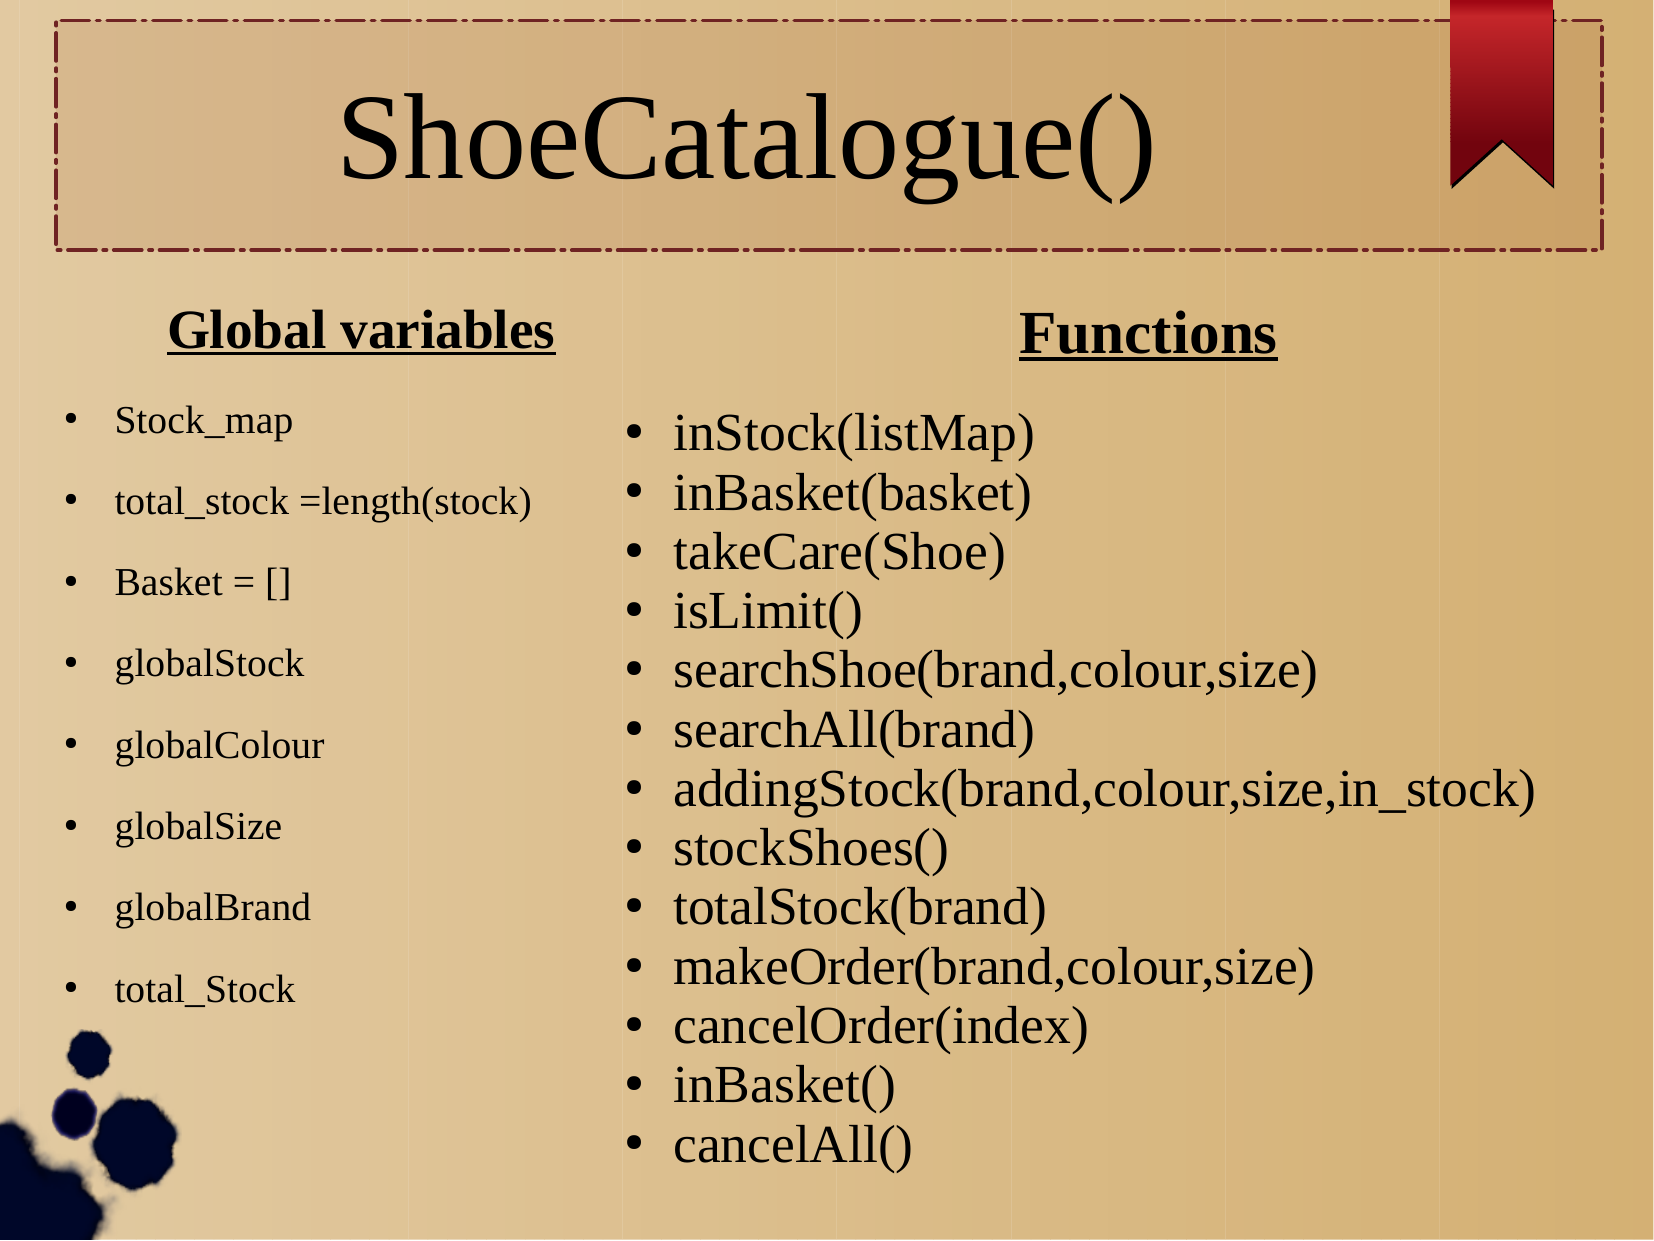

# ShoeCatalogue()
Global variables
Stock_map
total_stock =length(stock)
Basket = []
globalStock
globalColour
globalSize
globalBrand
total_Stock
Functions
inStock(listMap)
inBasket(basket)
takeCare(Shoe)
isLimit()
searchShoe(brand,colour,size)
searchAll(brand)
addingStock(brand,colour,size,in_stock)
stockShoes()
totalStock(brand)
makeOrder(brand,colour,size)
cancelOrder(index)
inBasket()
cancelAll()